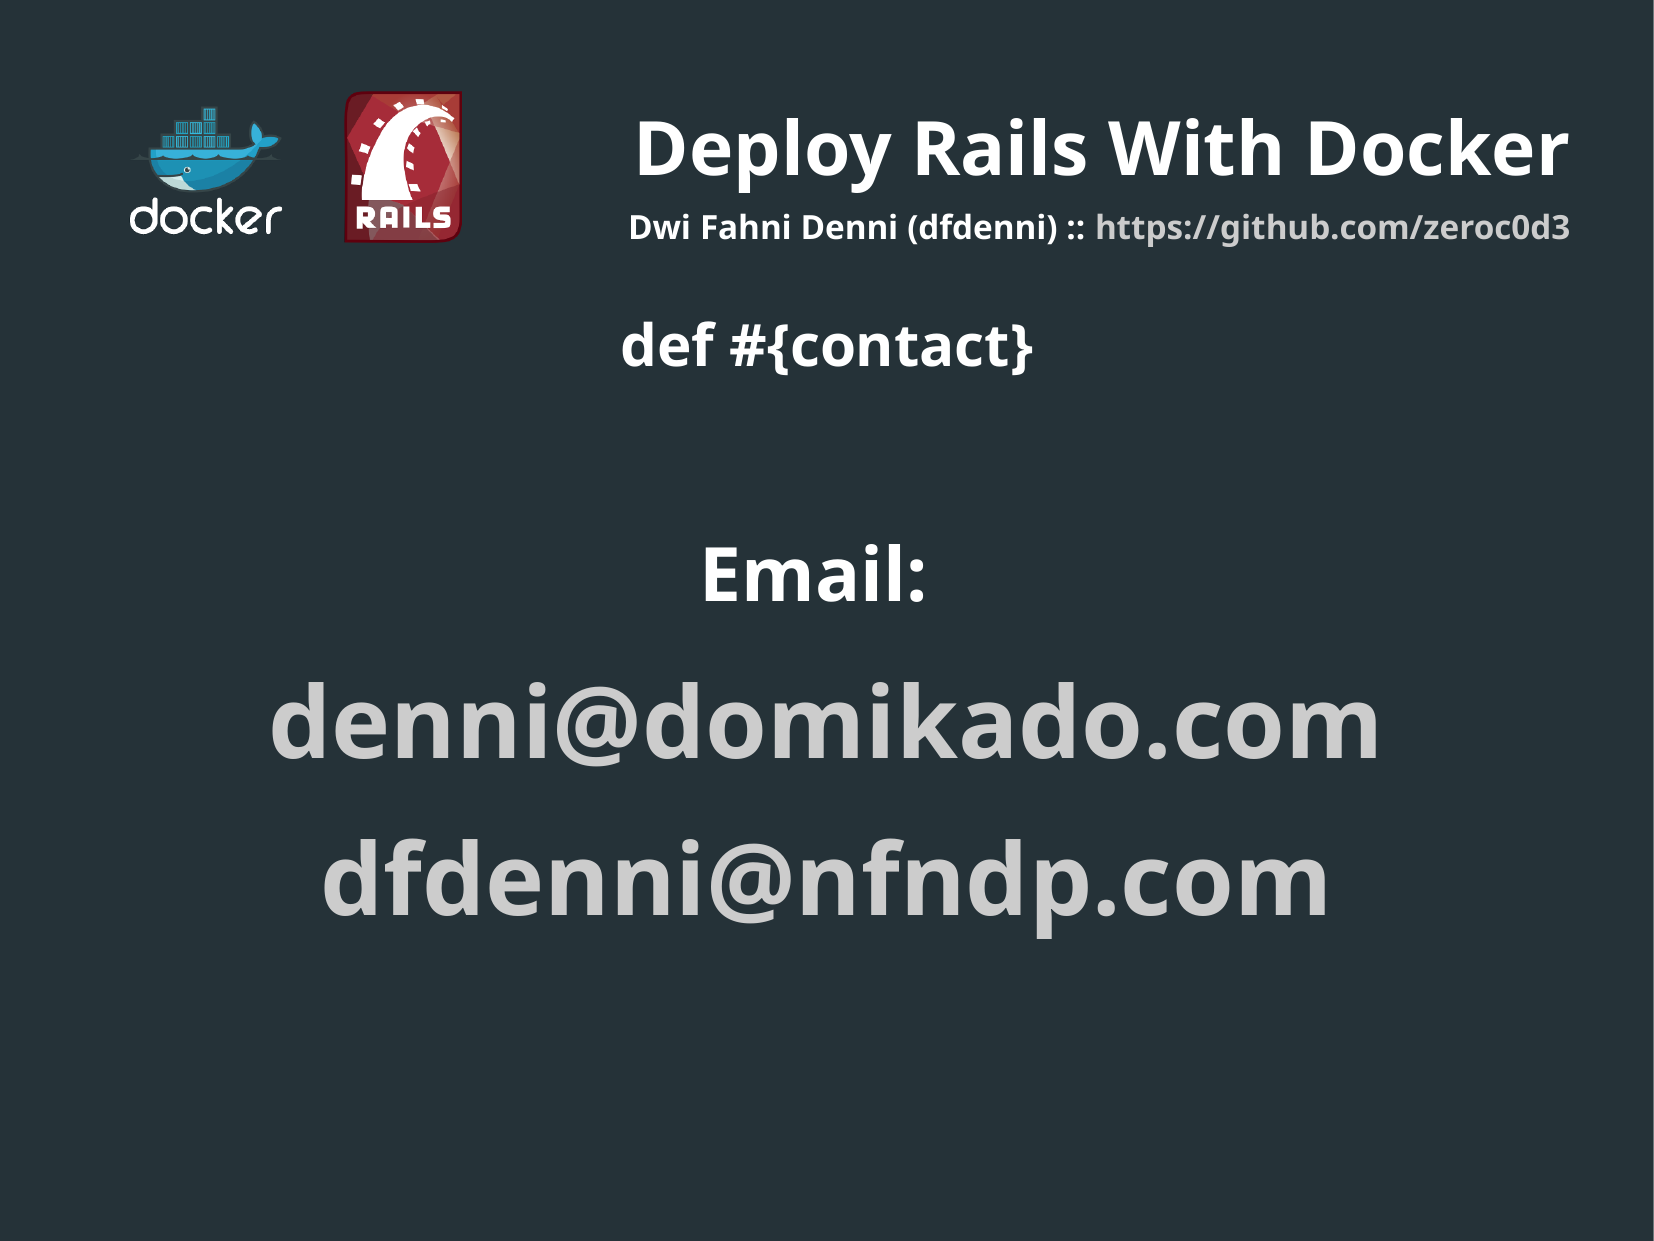

Deploy Rails With Docker
Dwi Fahni Denni (dfdenni) :: https://github.com/zeroc0d3
# def #{contact}
Email:
denni@domikado.com
dfdenni@nfndp.com